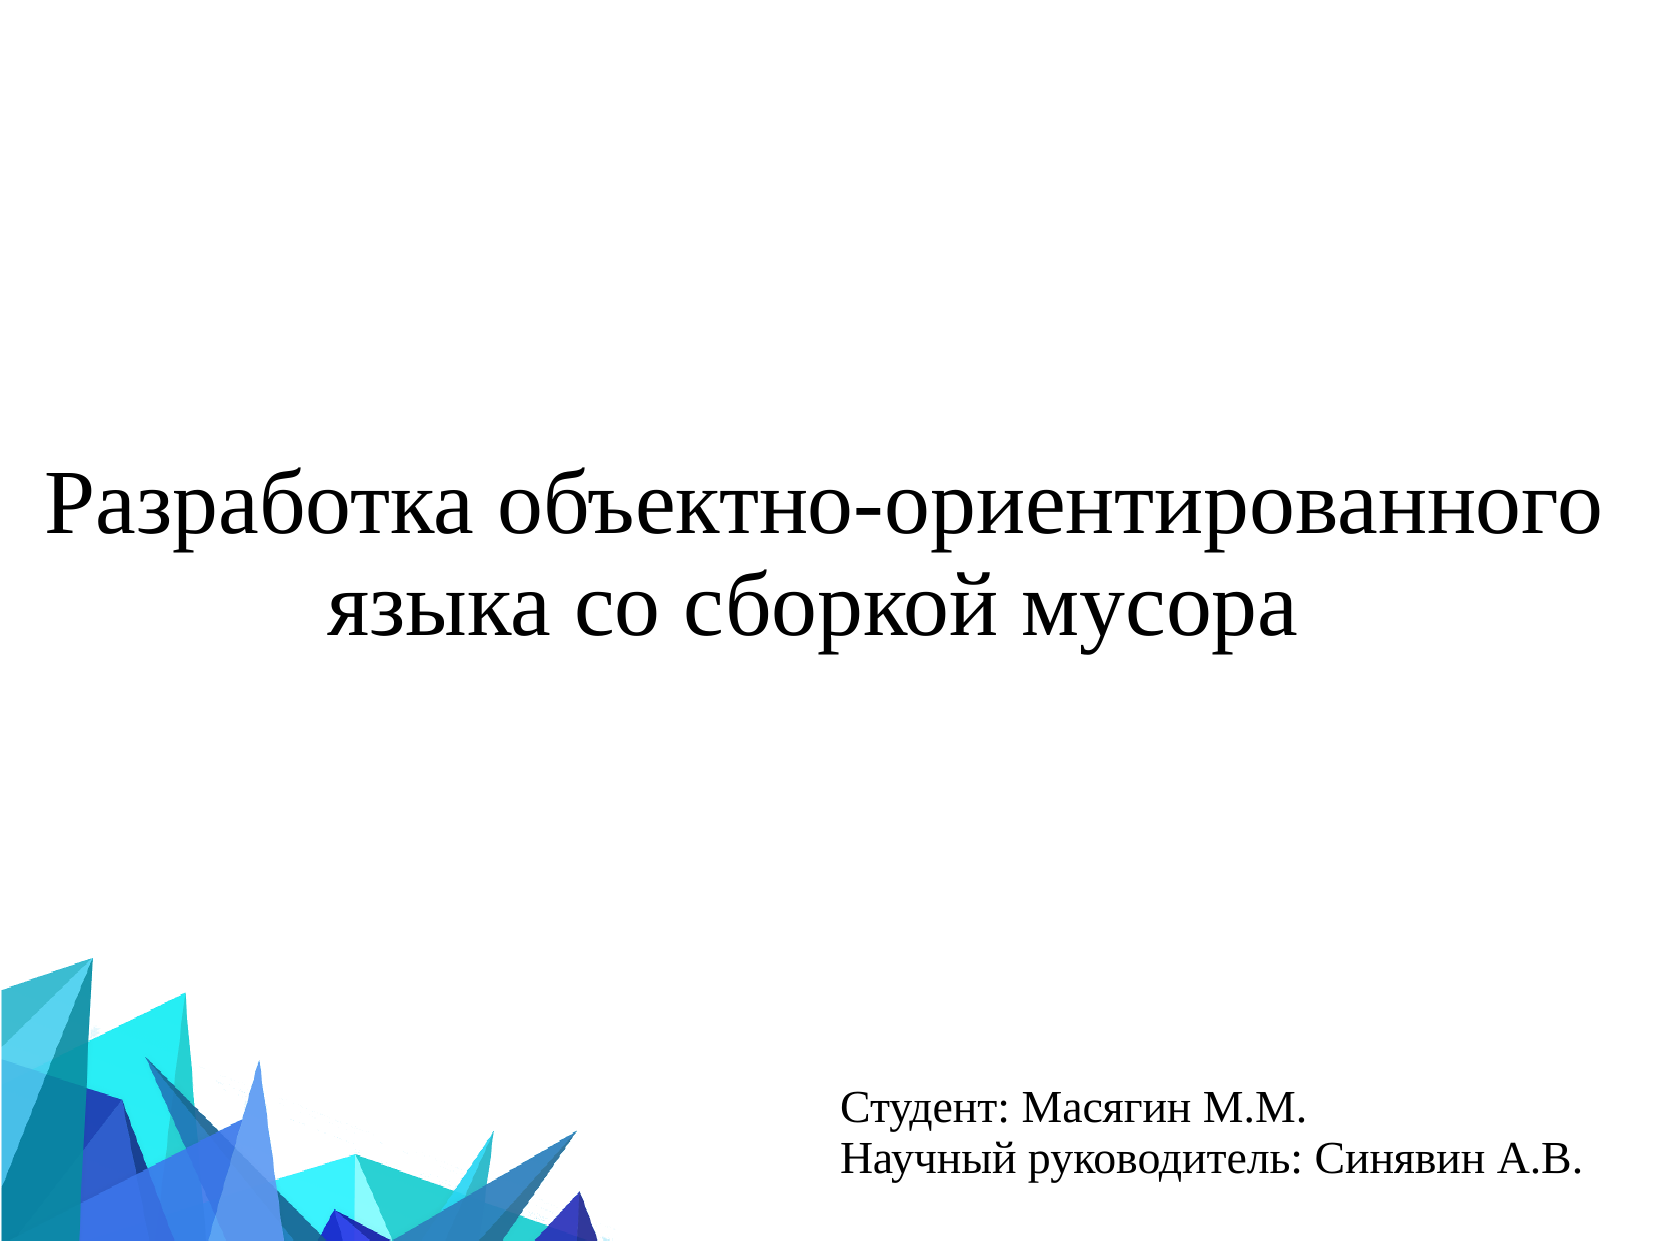

# Разработка объектно-ориентированного языка со сборкой мусора
Студент: Масягин М.М.
Научный руководитель: Синявин А.B.